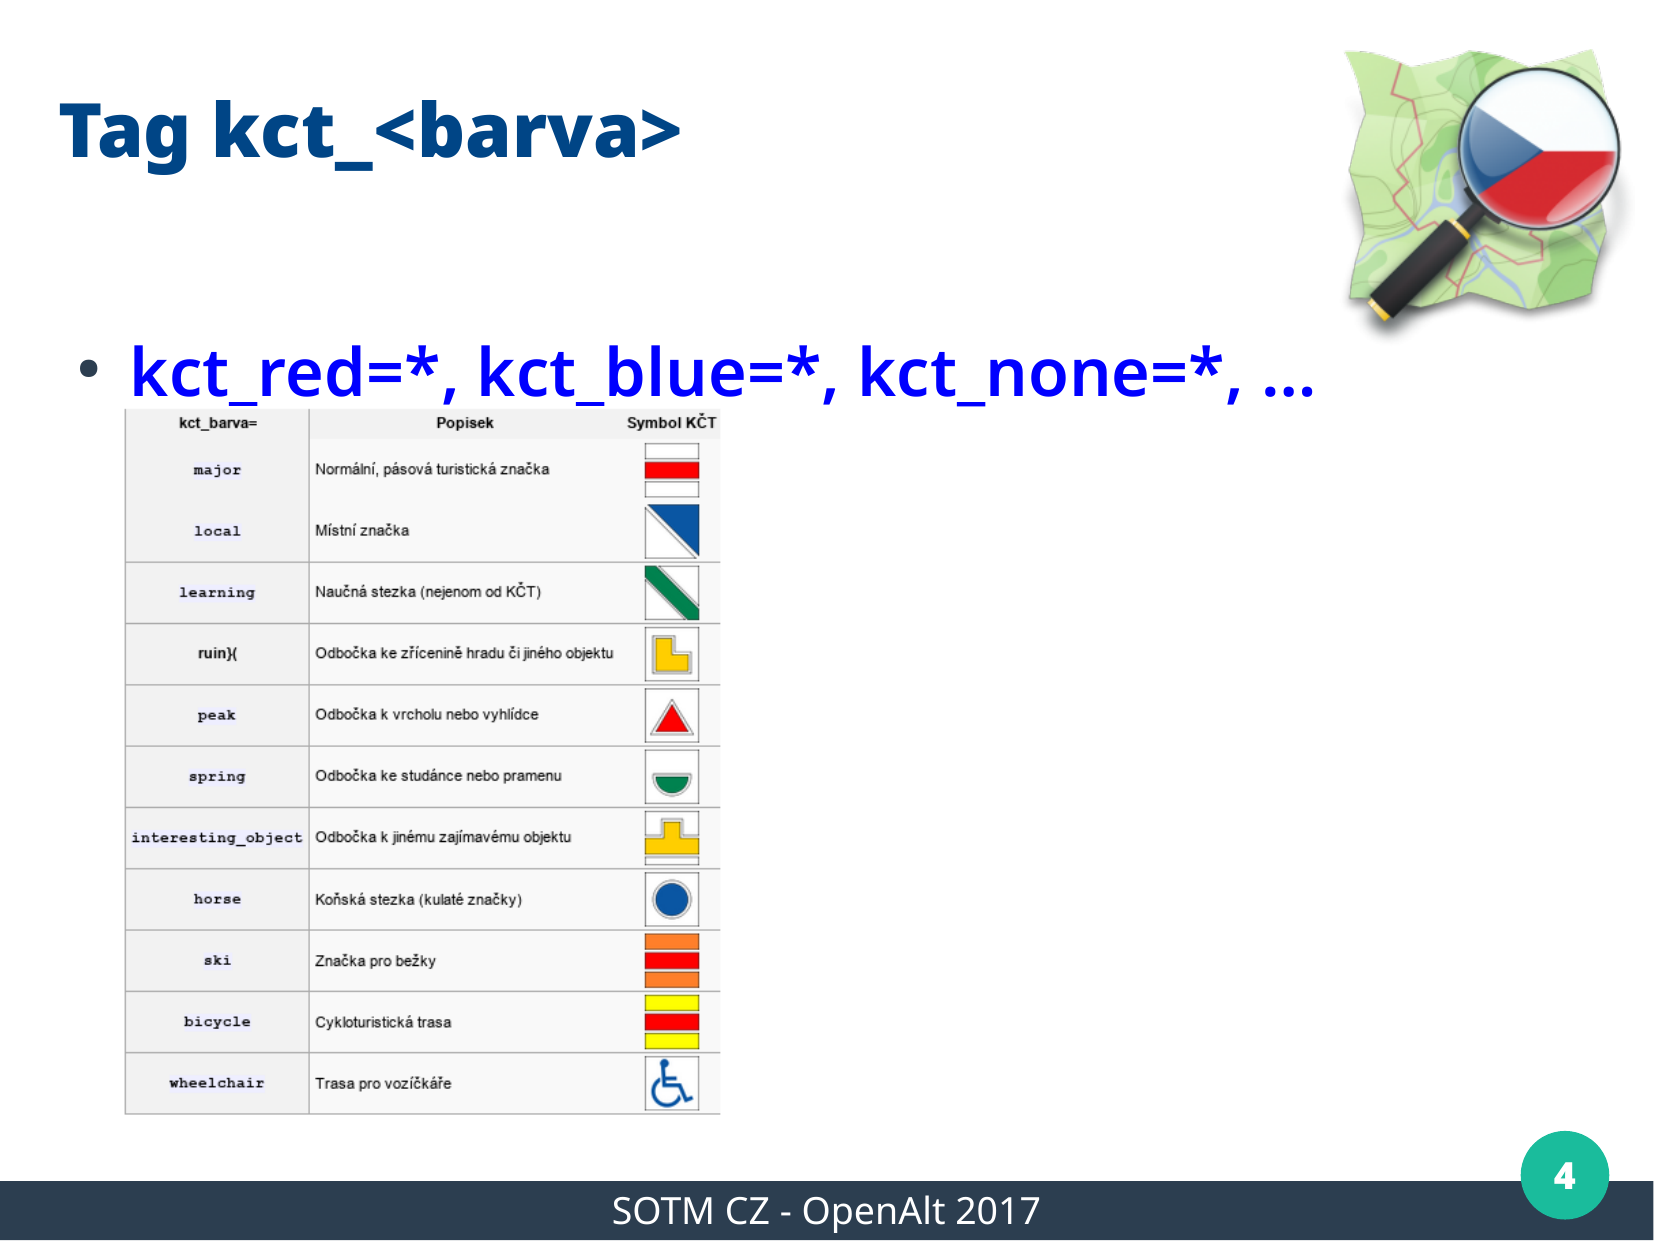

# Tag kct_<barva>
kct_red=*, kct_blue=*, kct_none=*, …
4
SOTM CZ - OpenAlt 2017